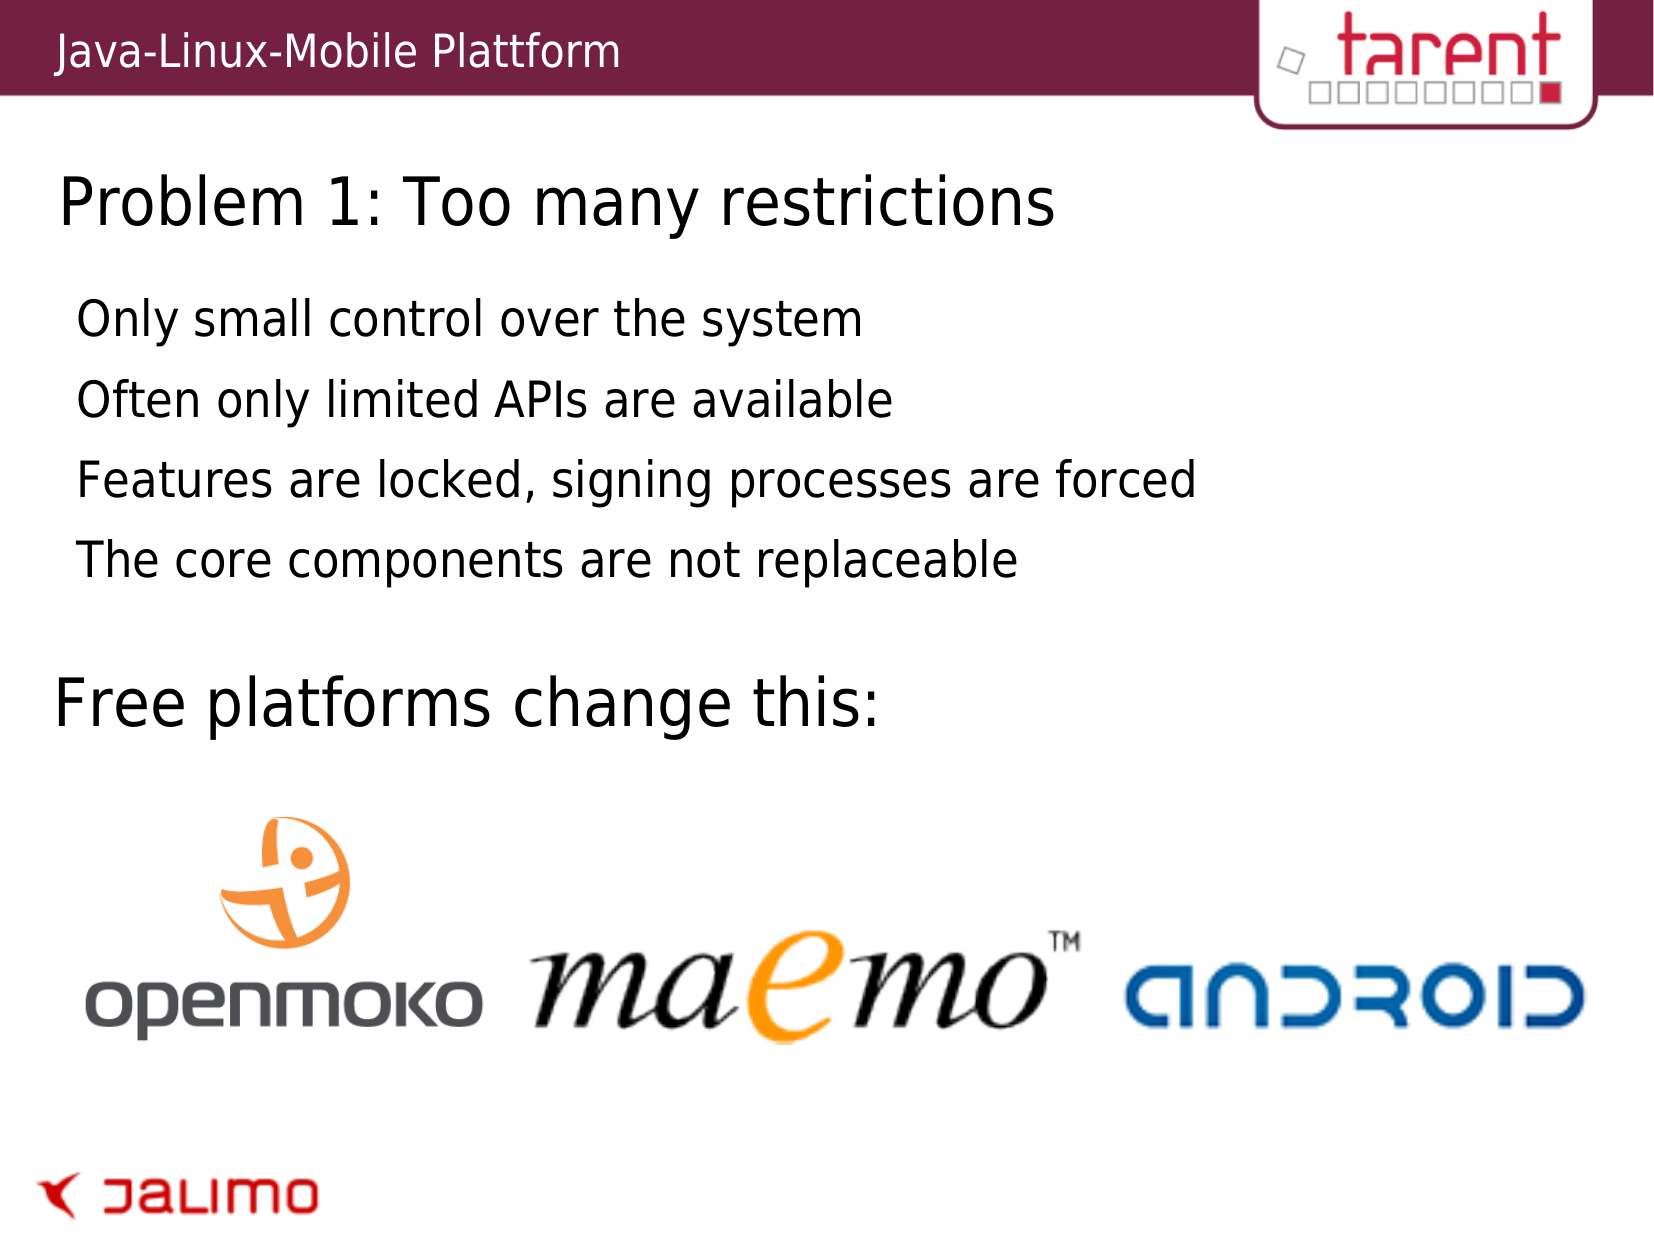

# Problem 1: Too many restrictions
Only small control over the system
Often only limited APIs are available
Features are locked, signing processes are forced
The core components are not replaceable
Free platforms change this: